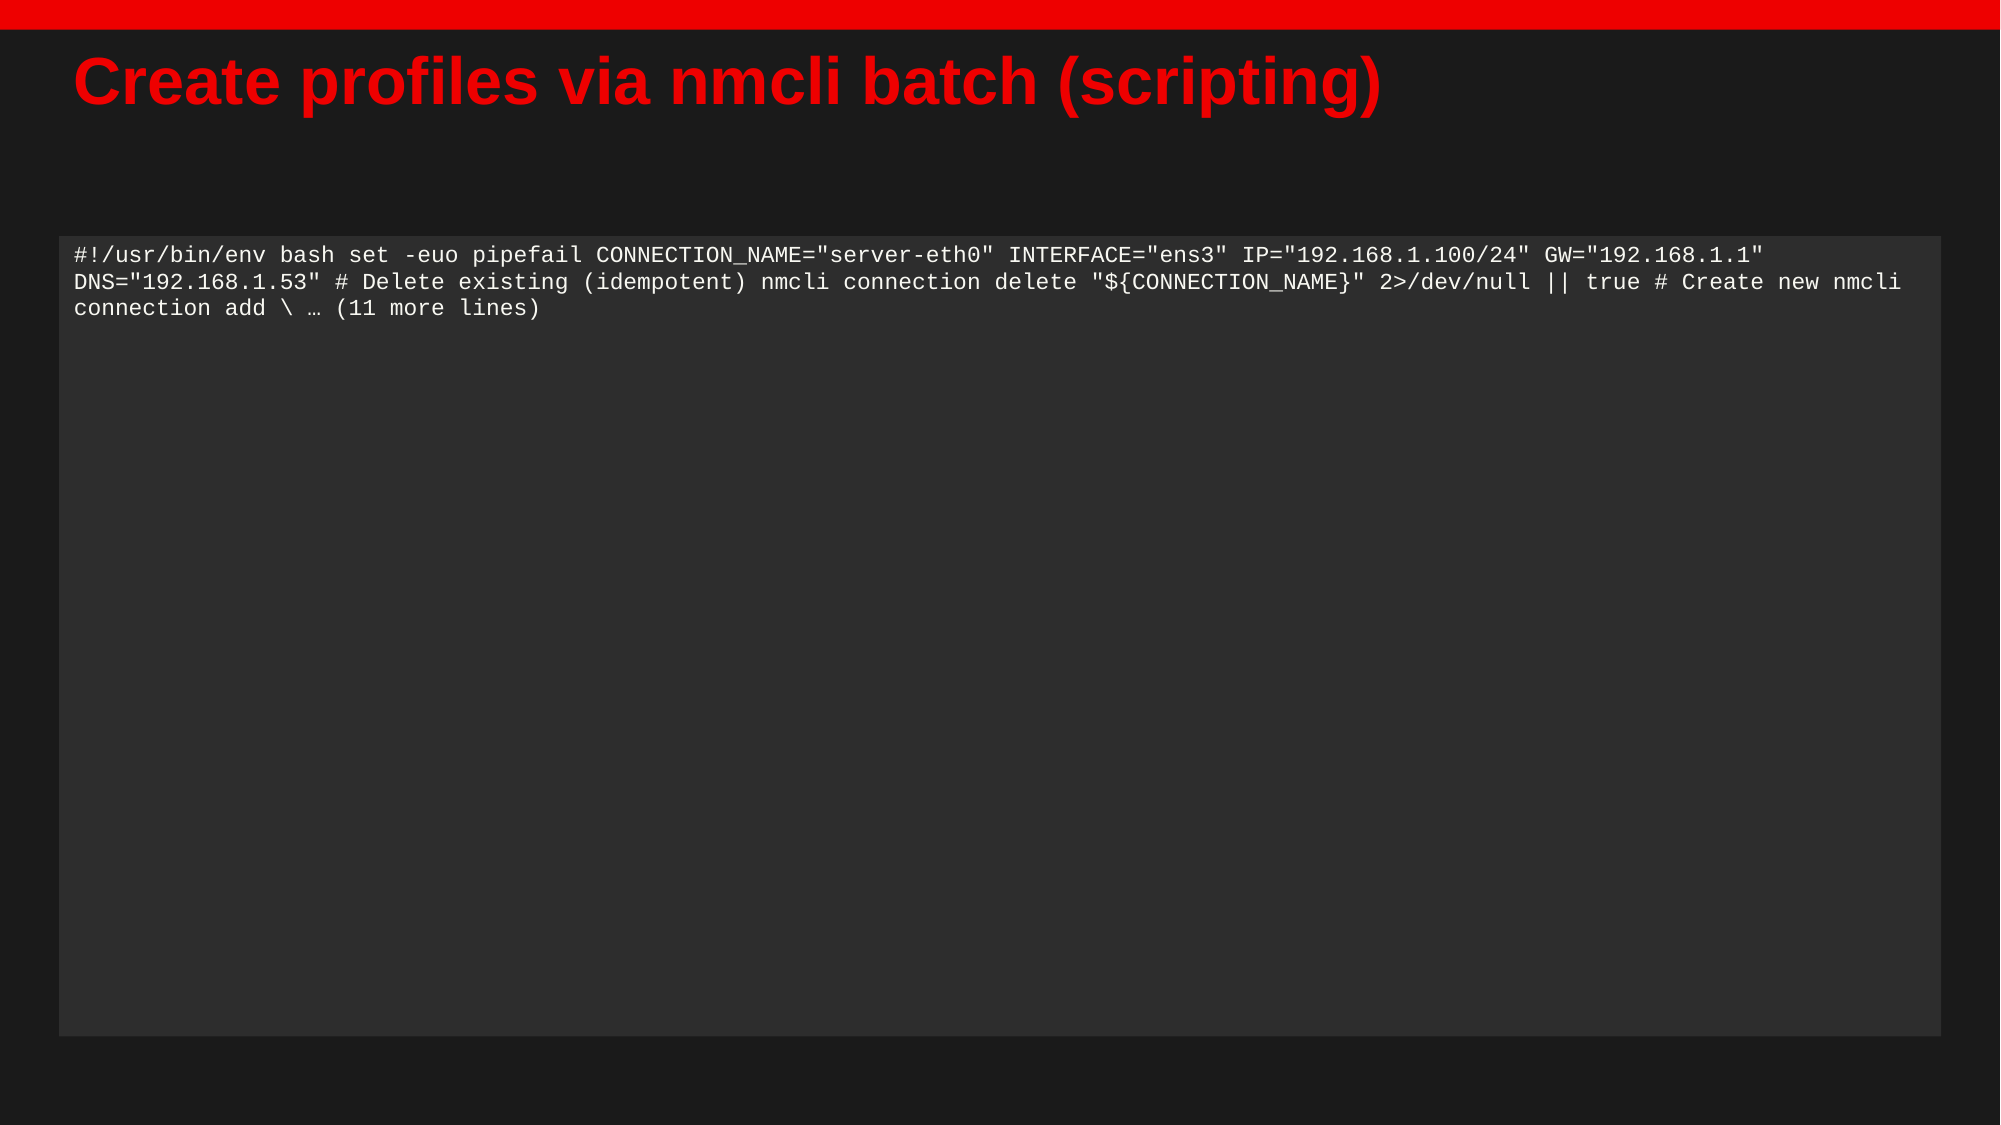

Create profiles via nmcli batch (scripting)
#!/usr/bin/env bash set -euo pipefail CONNECTION_NAME="server-eth0" INTERFACE="ens3" IP="192.168.1.100/24" GW="192.168.1.1" DNS="192.168.1.53" # Delete existing (idempotent) nmcli connection delete "${CONNECTION_NAME}" 2>/dev/null || true # Create new nmcli connection add \ … (11 more lines)